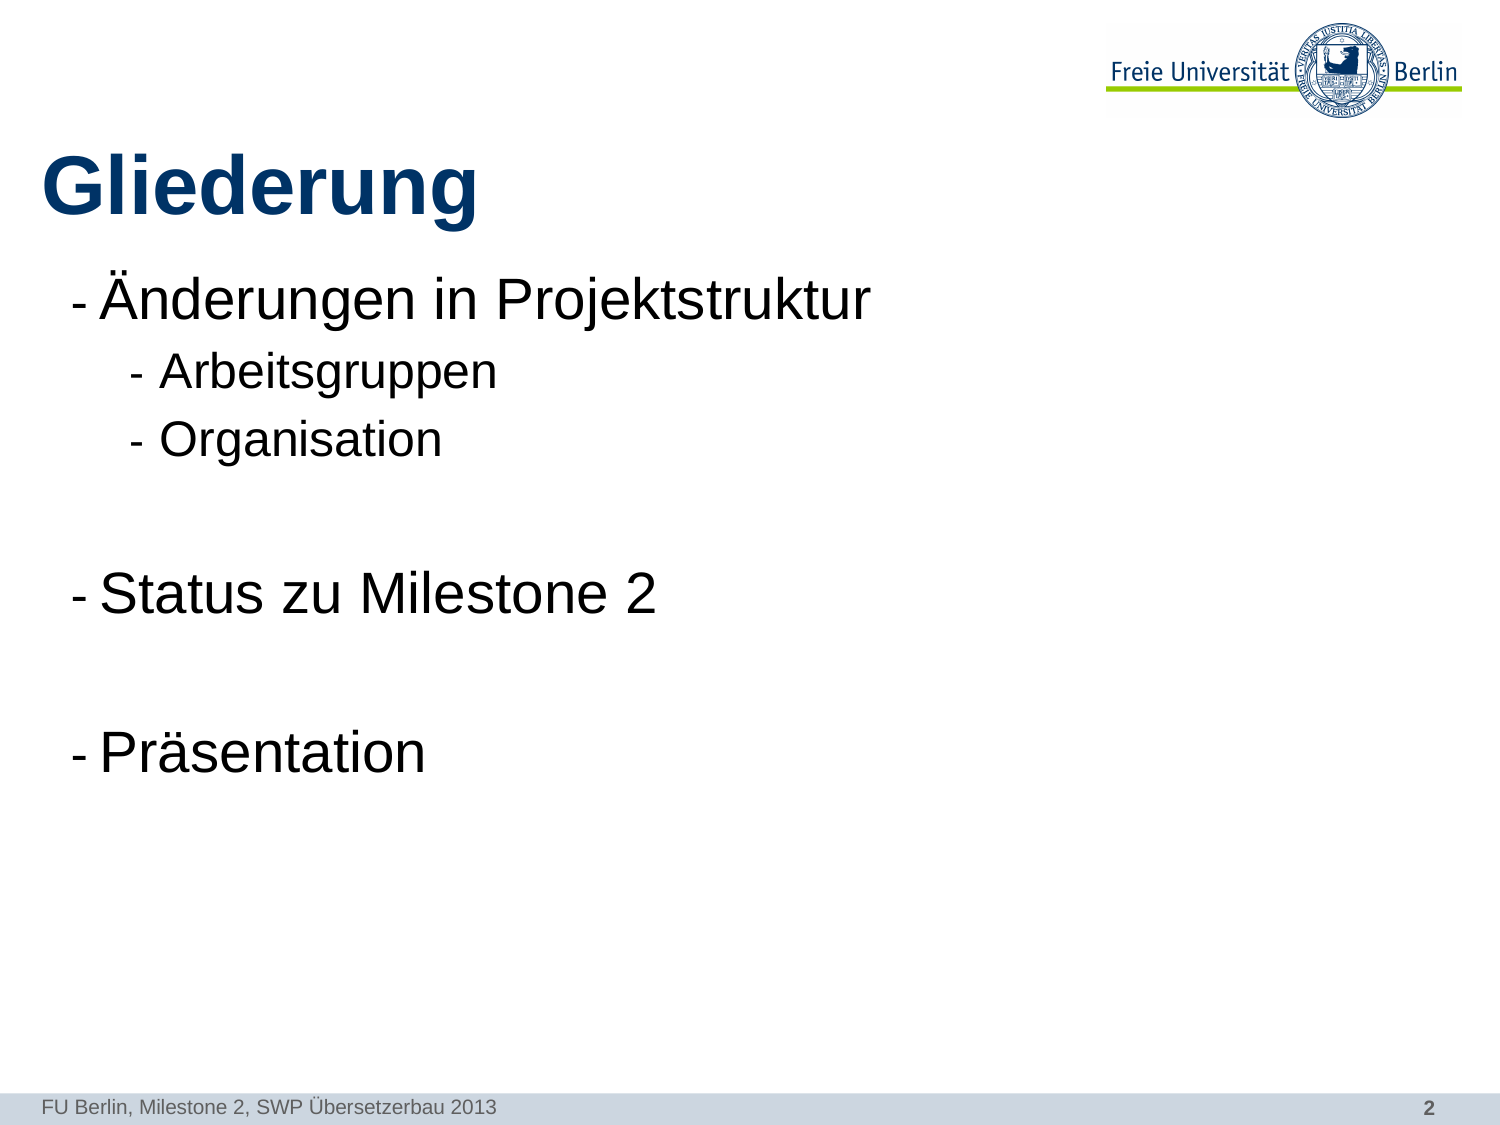

# Gliederung
Änderungen in Projektstruktur
Arbeitsgruppen
Organisation
Status zu Milestone 2
Präsentation